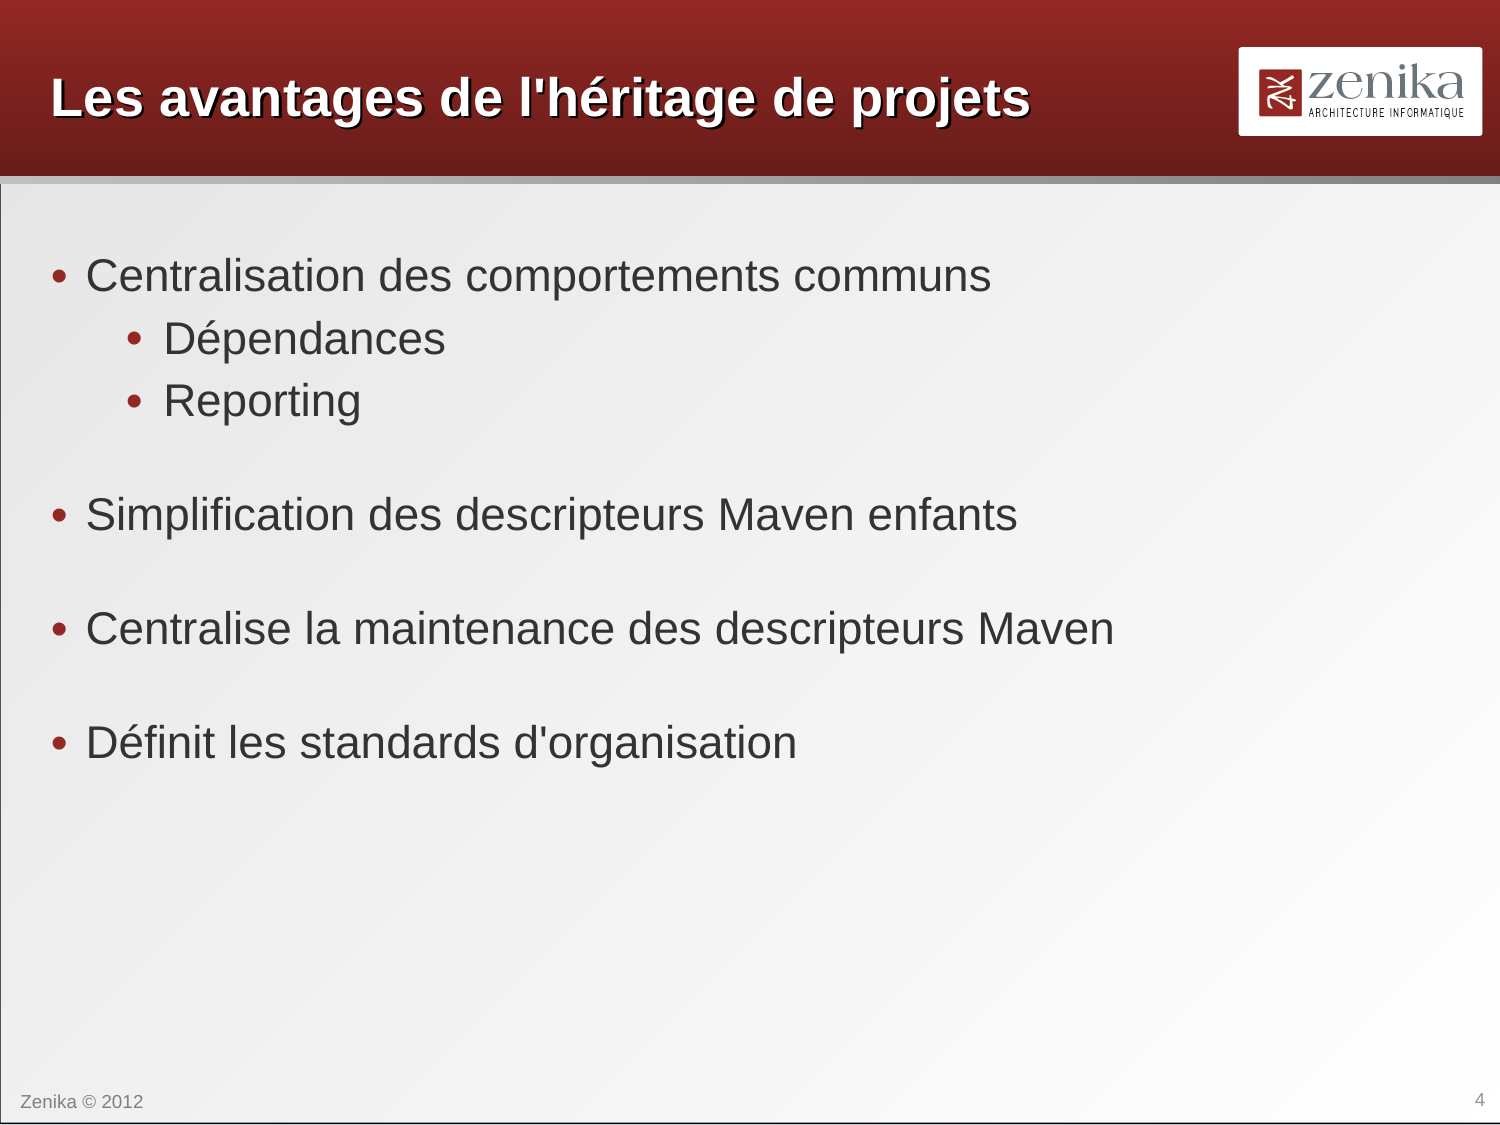

# Les avantages de l'héritage de projets
Centralisation des comportements communs
Dépendances
Reporting
Simplification des descripteurs Maven enfants
Centralise la maintenance des descripteurs Maven
Définit les standards d'organisation